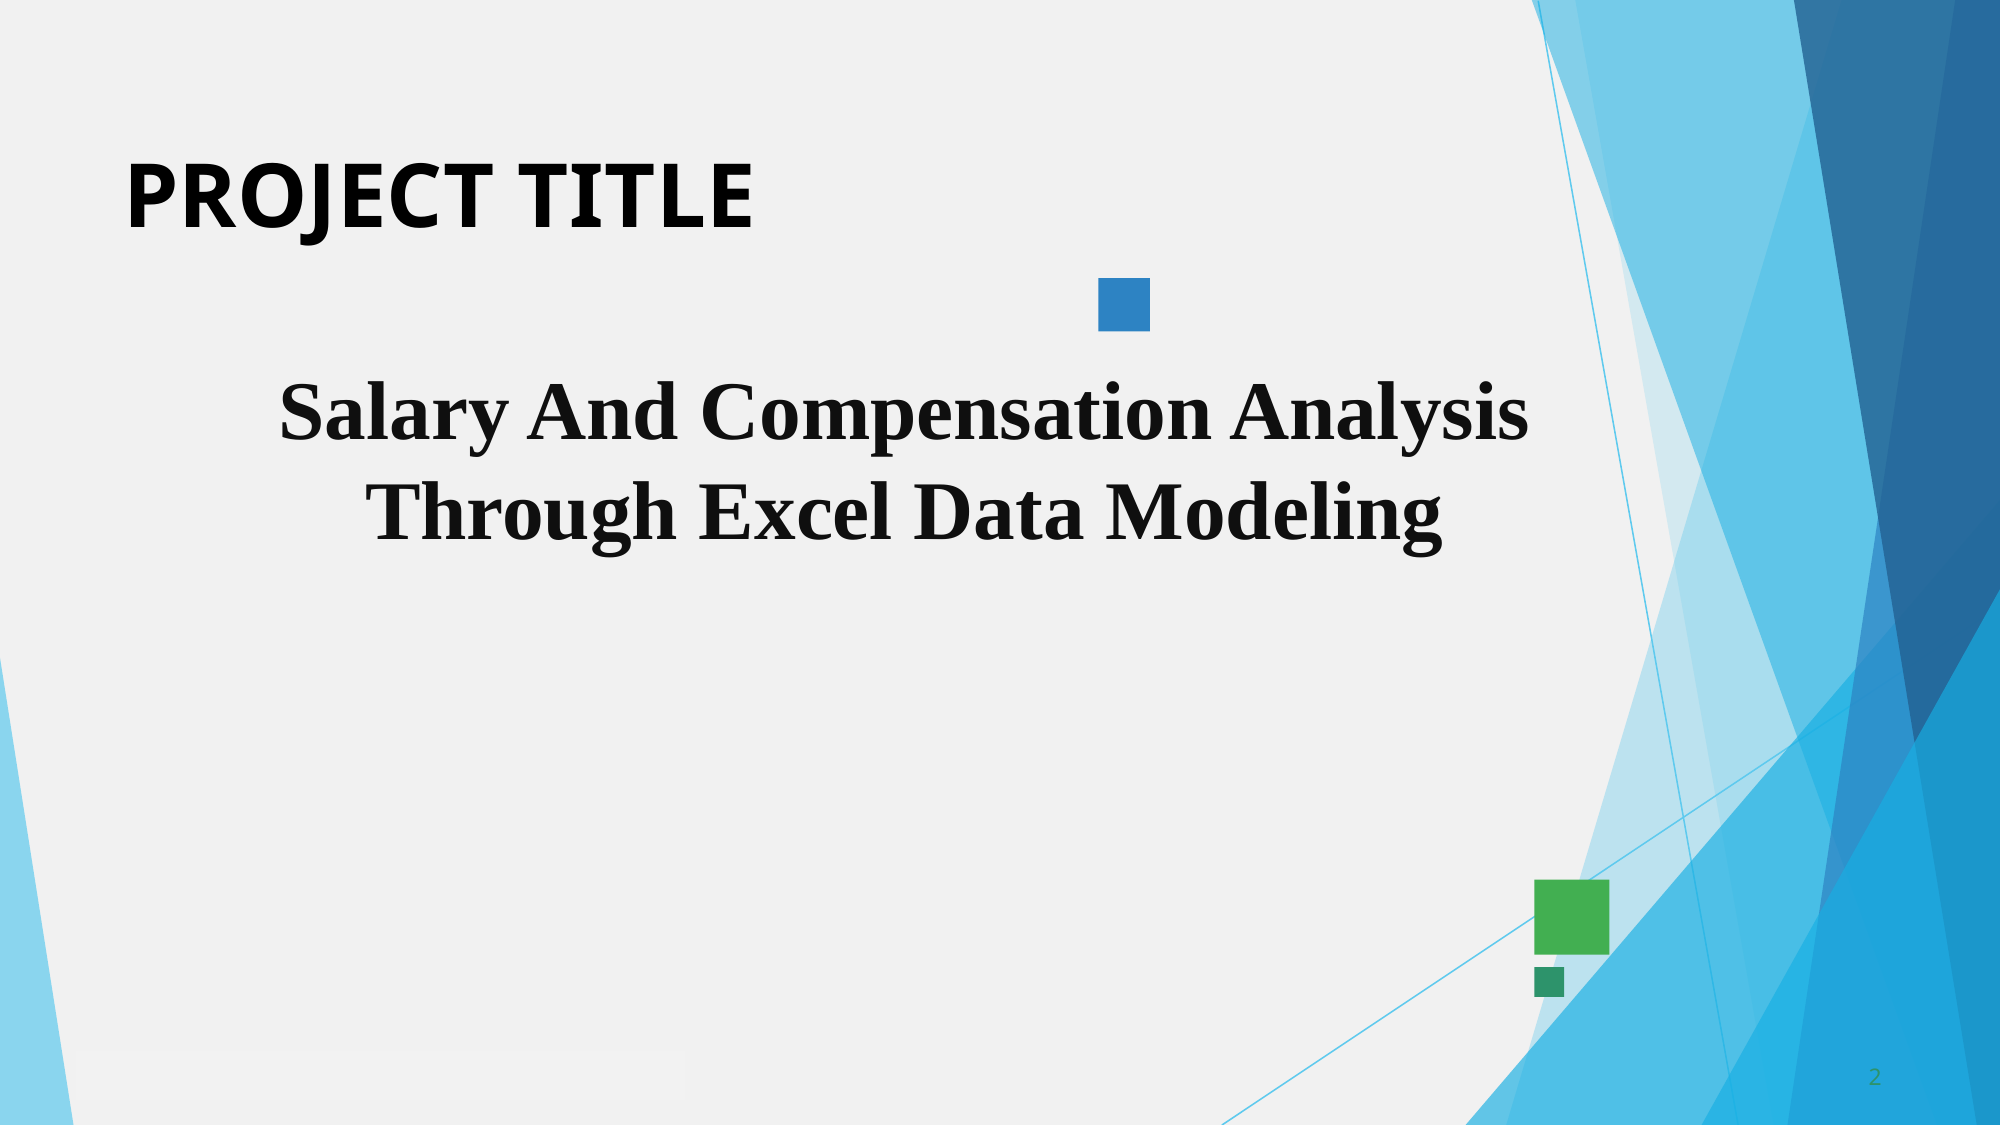

# PROJECT TITLE
Salary And Compensation Analysis
Through Excel Data Modeling